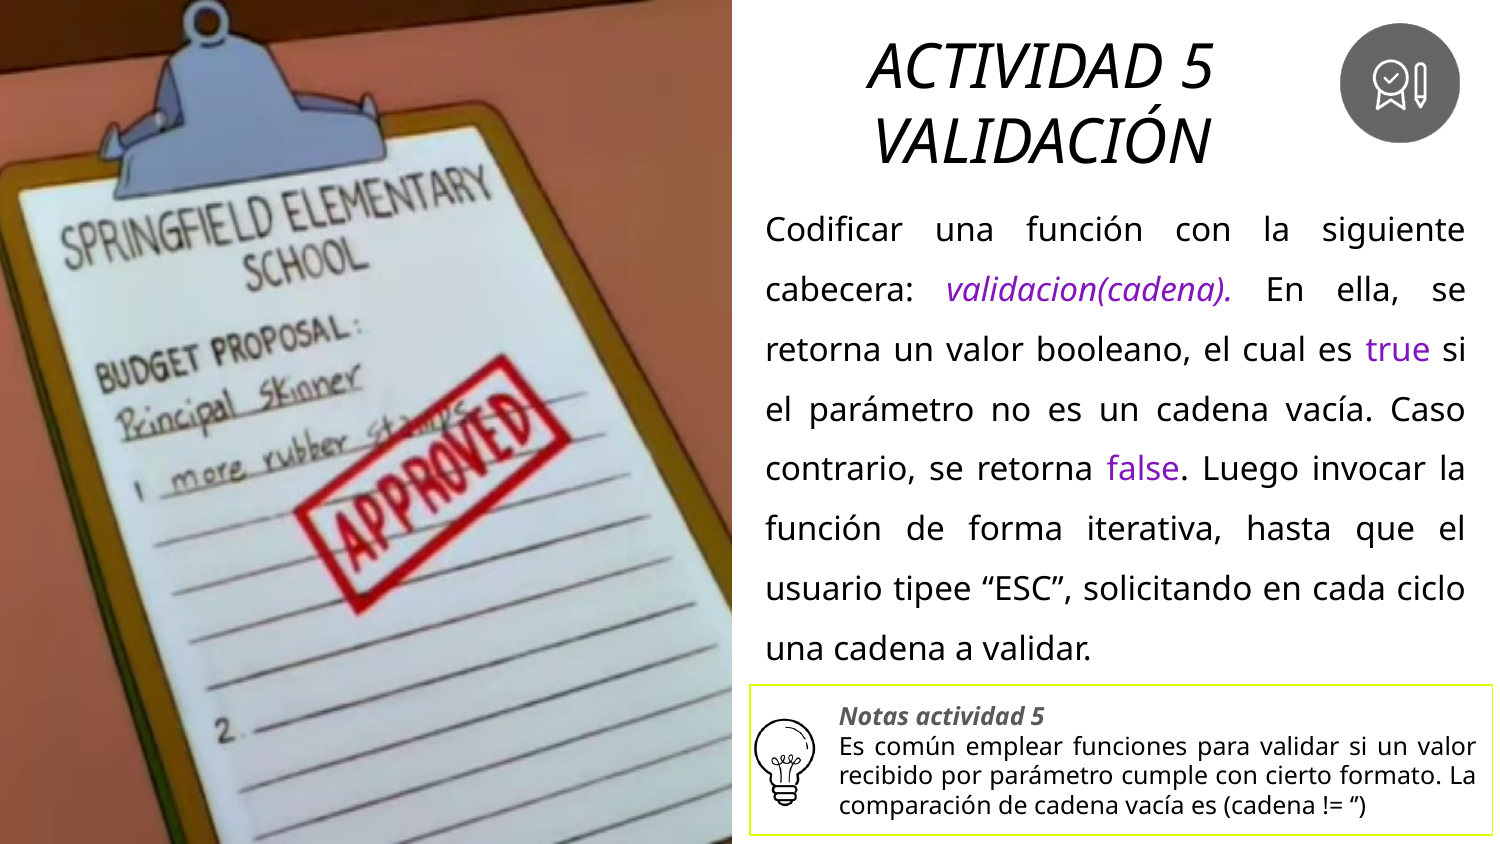

ACTIVIDAD 5
VALIDACIÓN
Codificar una función con la siguiente cabecera: validacion(cadena). En ella, se retorna un valor booleano, el cual es true si el parámetro no es un cadena vacía. Caso contrario, se retorna false. Luego invocar la función de forma iterativa, hasta que el usuario tipee “ESC”, solicitando en cada ciclo una cadena a validar.
Notas actividad 5
Es común emplear funciones para validar si un valor recibido por parámetro cumple con cierto formato. La comparación de cadena vacía es (cadena != ‘’)